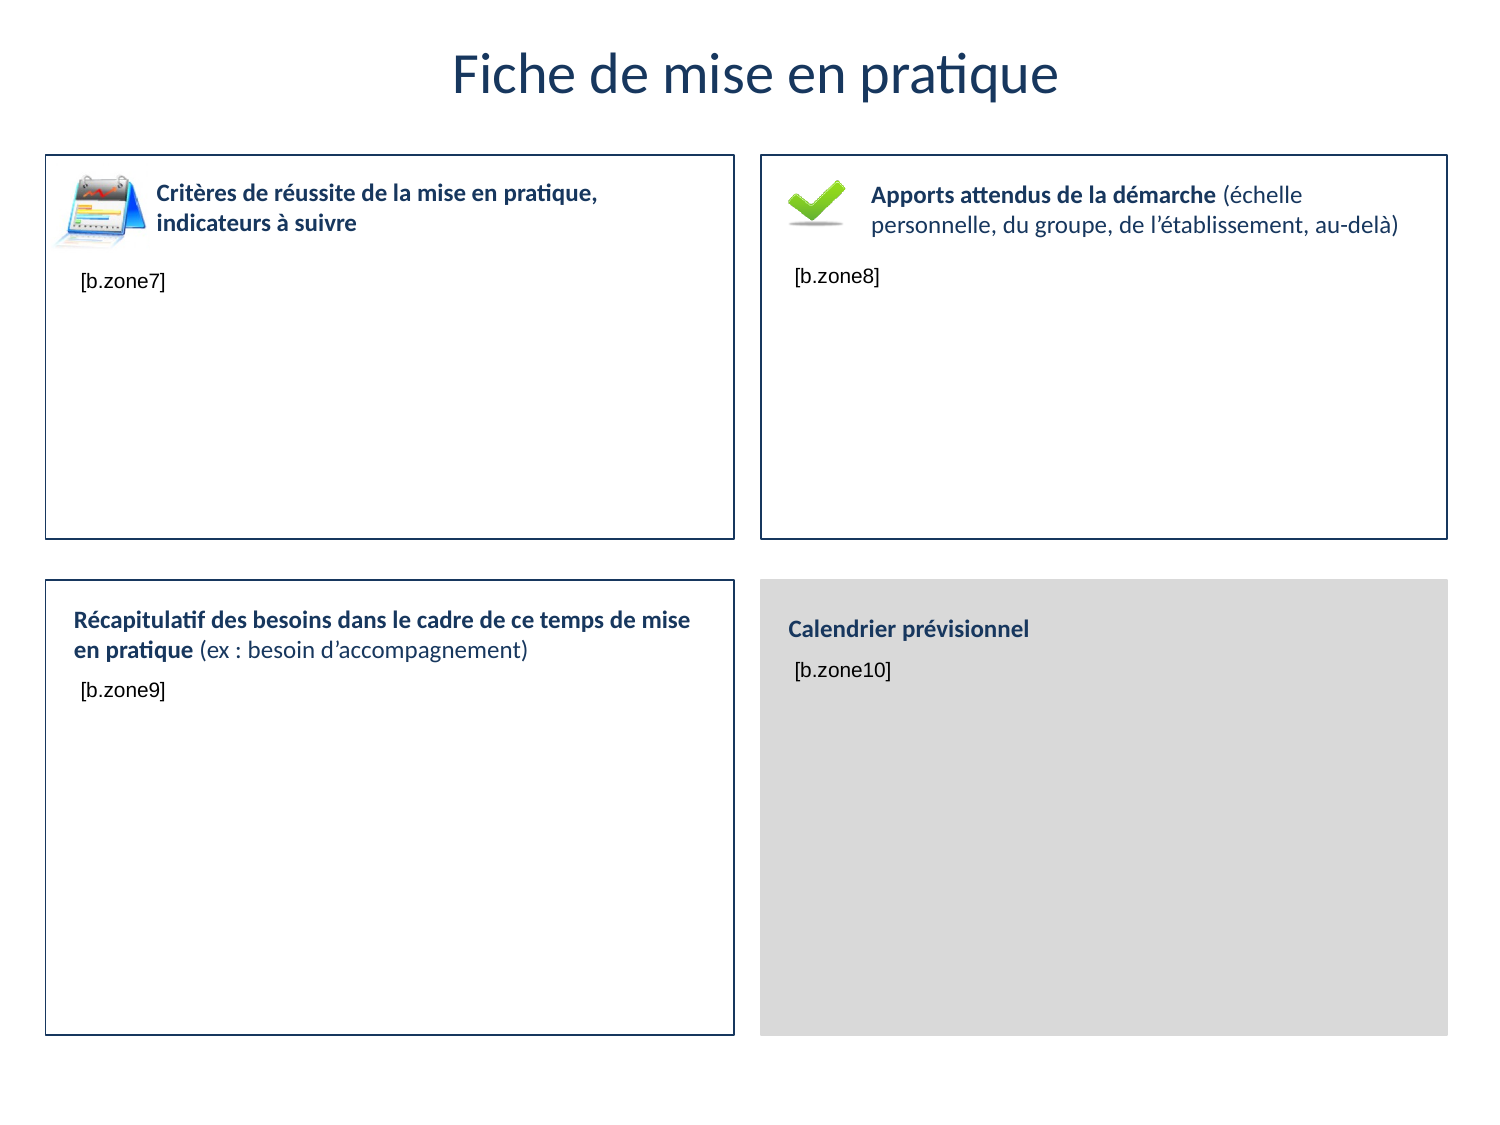

# Fiche de mise en pratique
Critères de réussite de la mise en pratique, indicateurs à suivre
Apports attendus de la démarche (échelle personnelle, du groupe, de l’établissement, au-delà)
[b.zone8]
[b.zone7]
Calendrier prévisionnel
Récapitulatif des besoins dans le cadre de ce temps de mise en pratique (ex : besoin d’accompagnement)
[b.zone10]
[b.zone9]